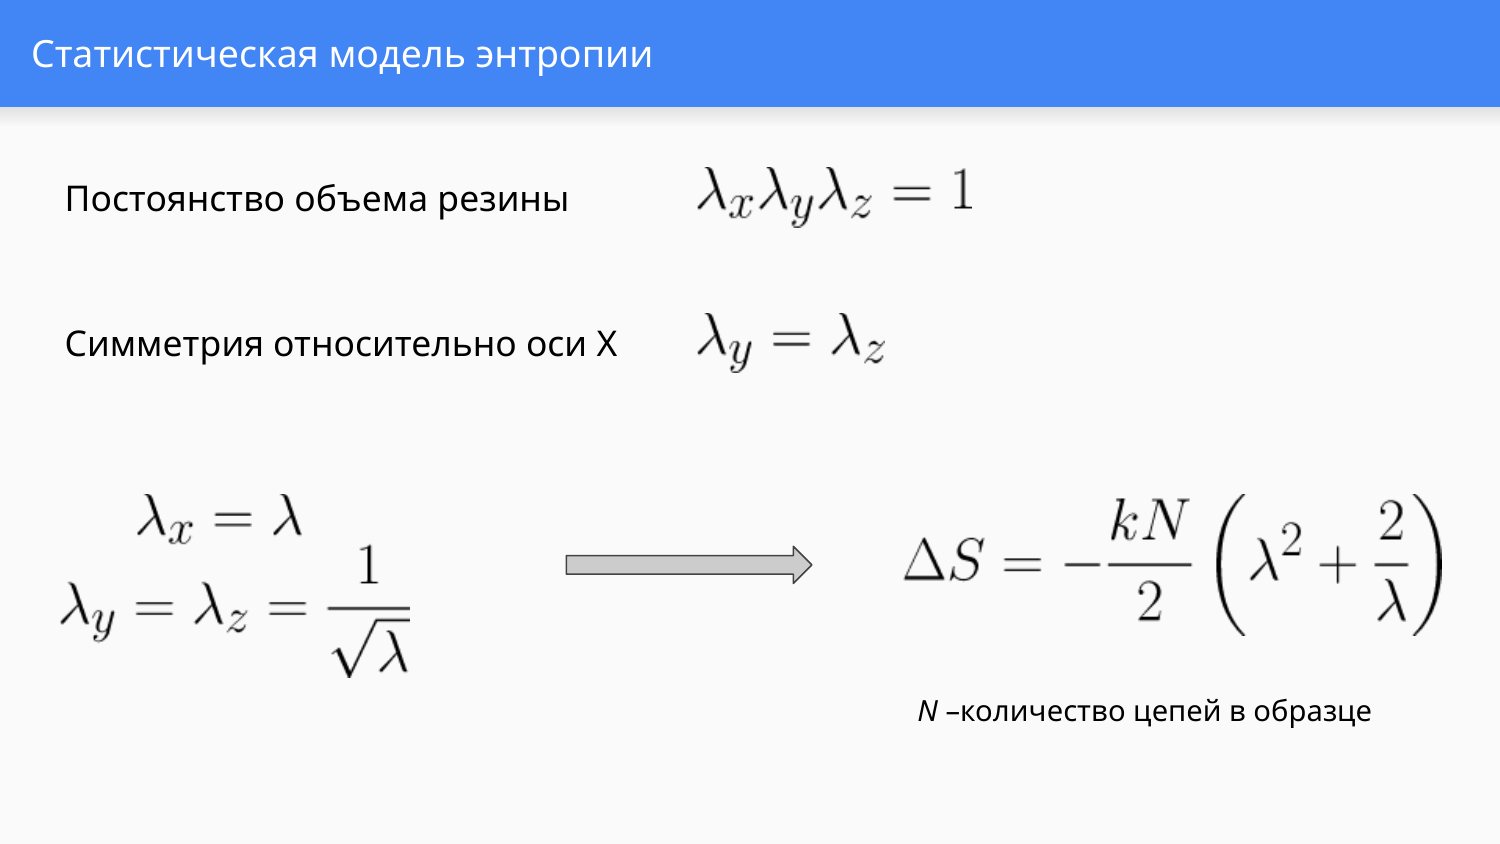

# Статистическая модель энтропии
Постоянство объема резины
Симметрия относительно оси X
N –количество цепей в образце